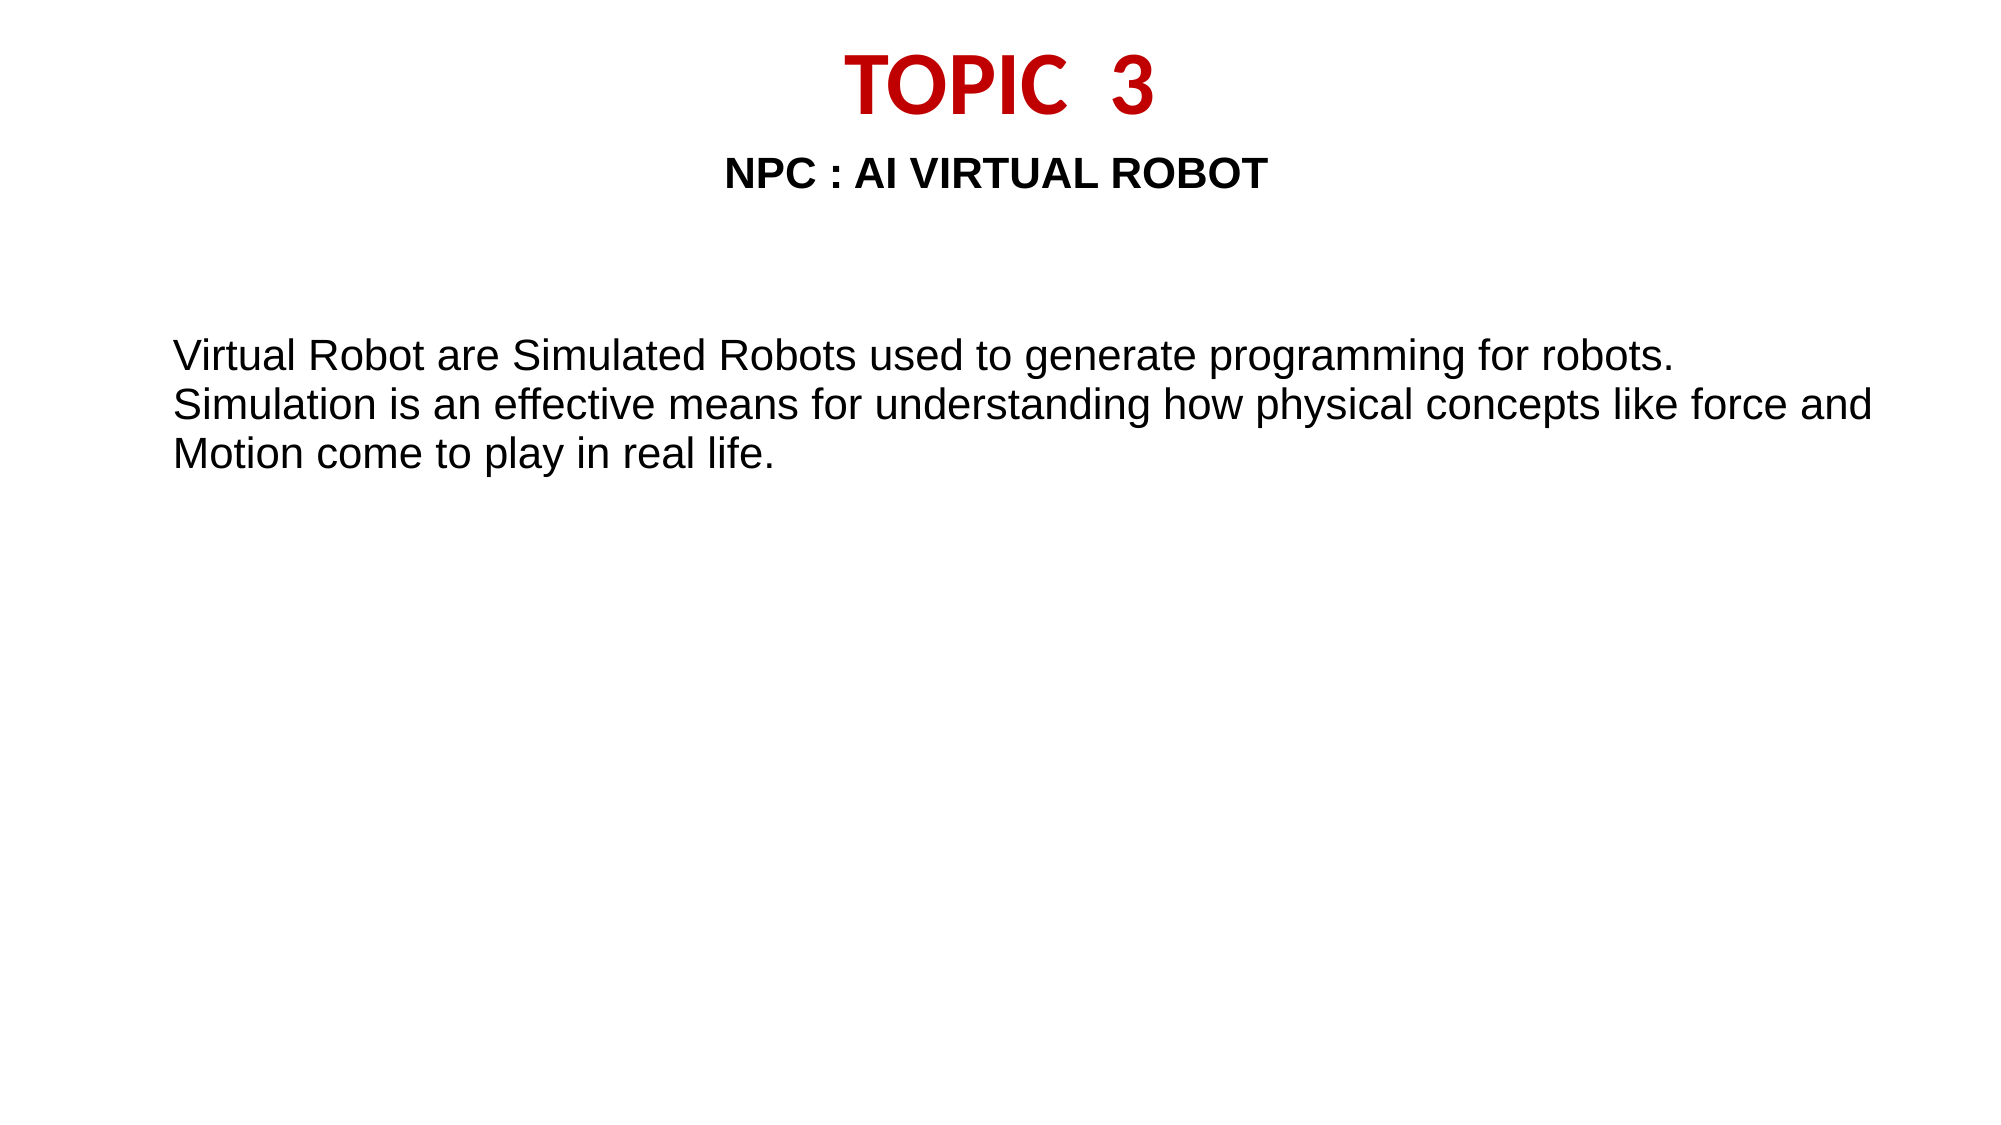

# TOPIC 3
NPC : AI VIRTUAL ROBOT
Virtual Robot are Simulated Robots used to generate programming for robots.
Simulation is an effective means for understanding how physical concepts like force and
Motion come to play in real life.